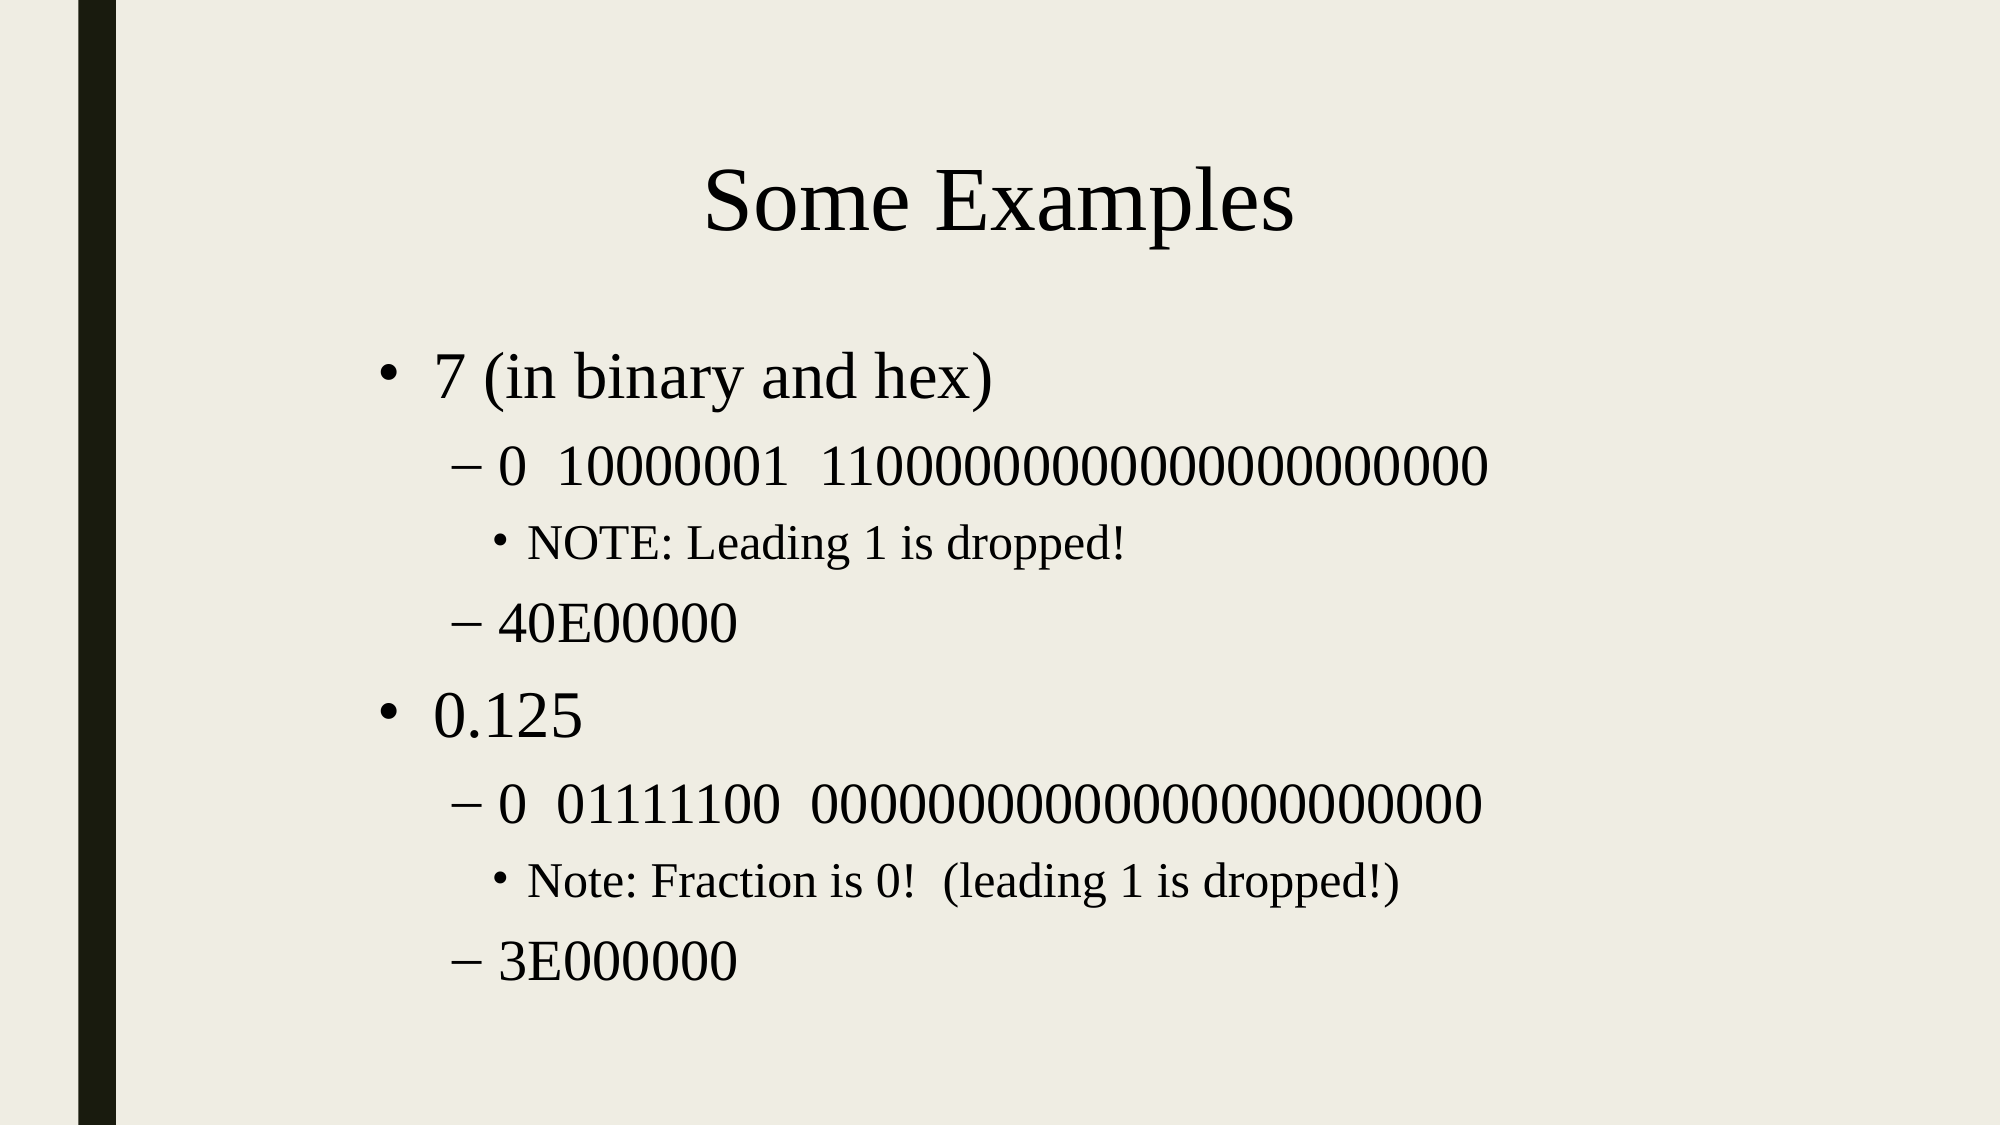

Some Examples
7 (in binary and hex)
0 10000001 11000000000000000000000
NOTE: Leading 1 is dropped!
40E00000
0.125
0 01111100 00000000000000000000000
Note: Fraction is 0! (leading 1 is dropped!)
3E000000